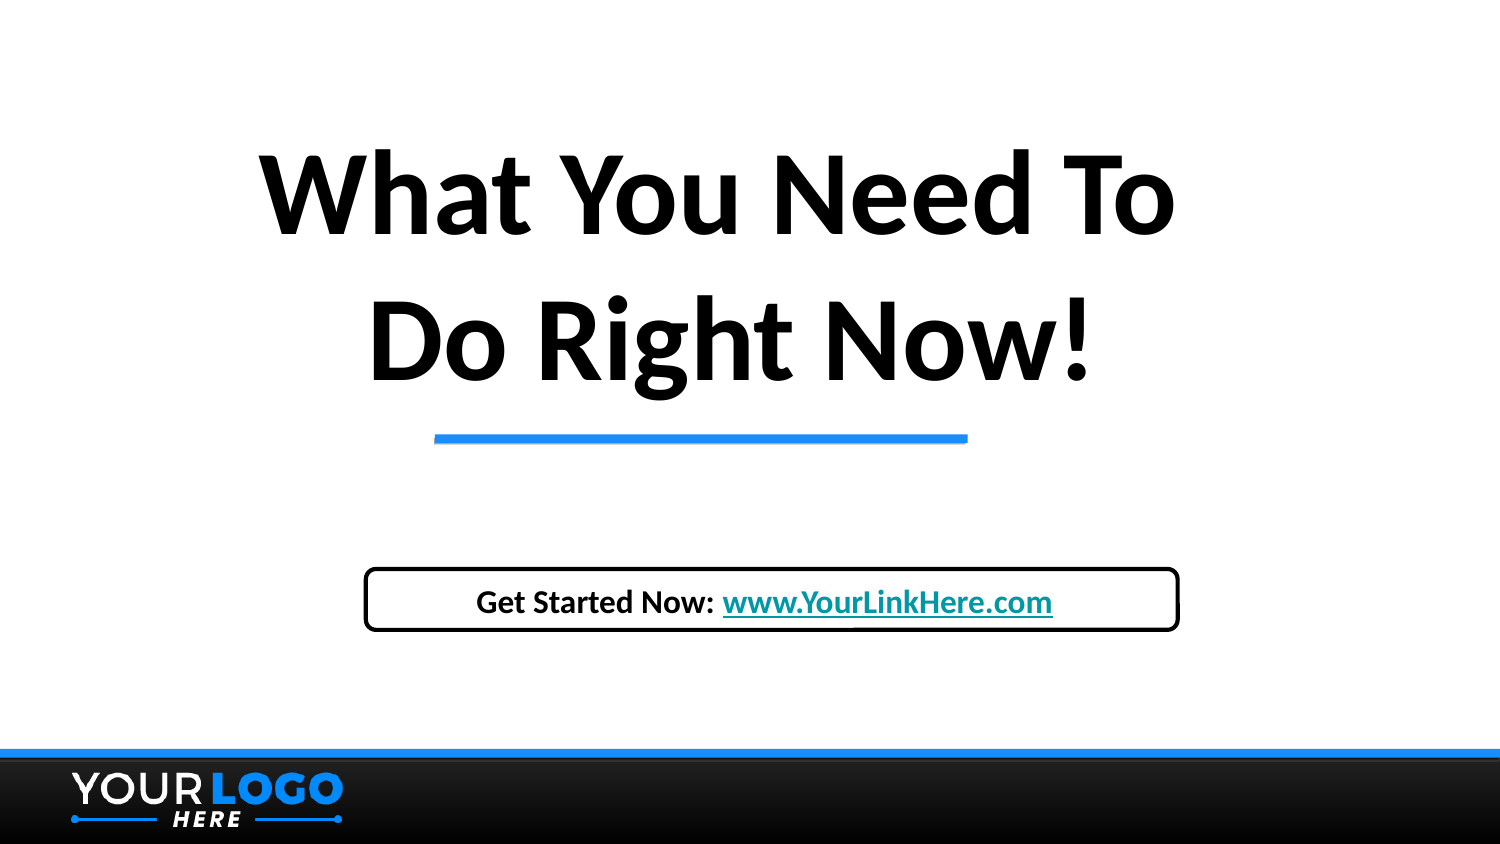

What You Need To
Do Right Now!
Get Started Now: www.YourLinkHere.com